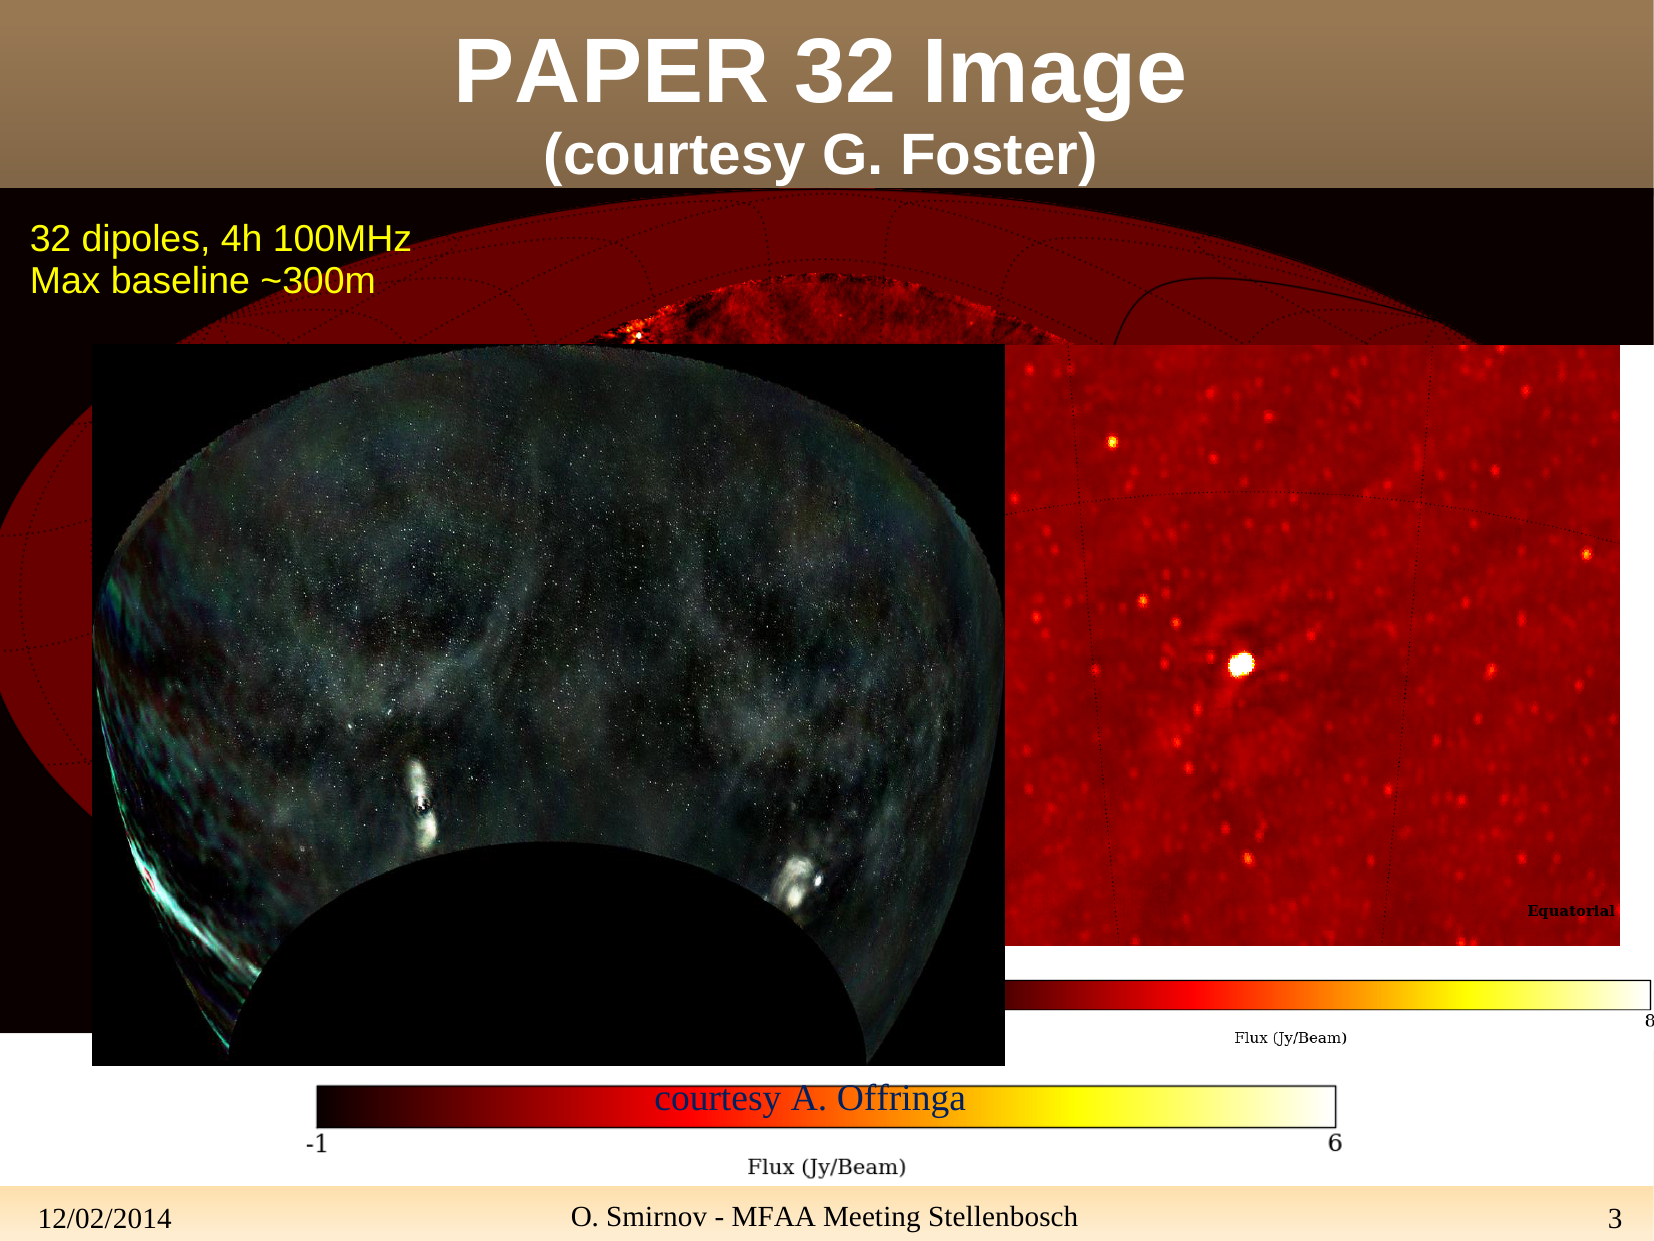

# PAPER 32 Image (courtesy G. Foster)
32 dipoles, 4h 100MHz
Max baseline ~300m
courtesy A. Offringa
O. Smirnov - MFAA Meeting Stellenbosch
12/02/2014
3